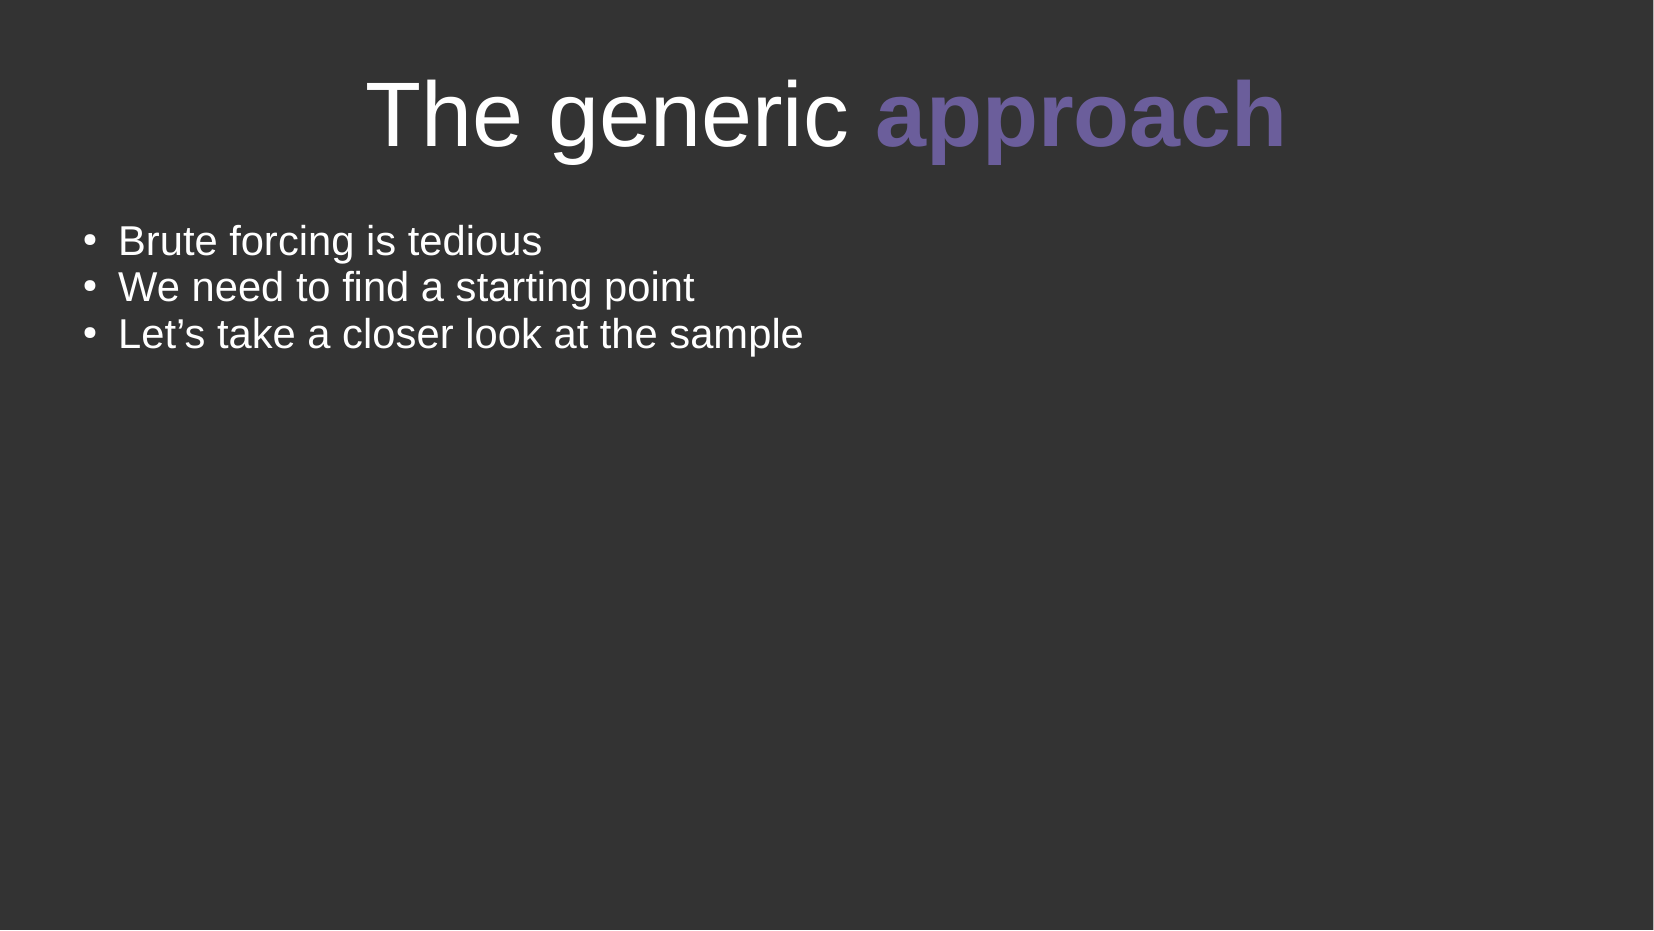

# The generic approach
Brute forcing is tedious
We need to find a starting point
Let’s take a closer look at the sample